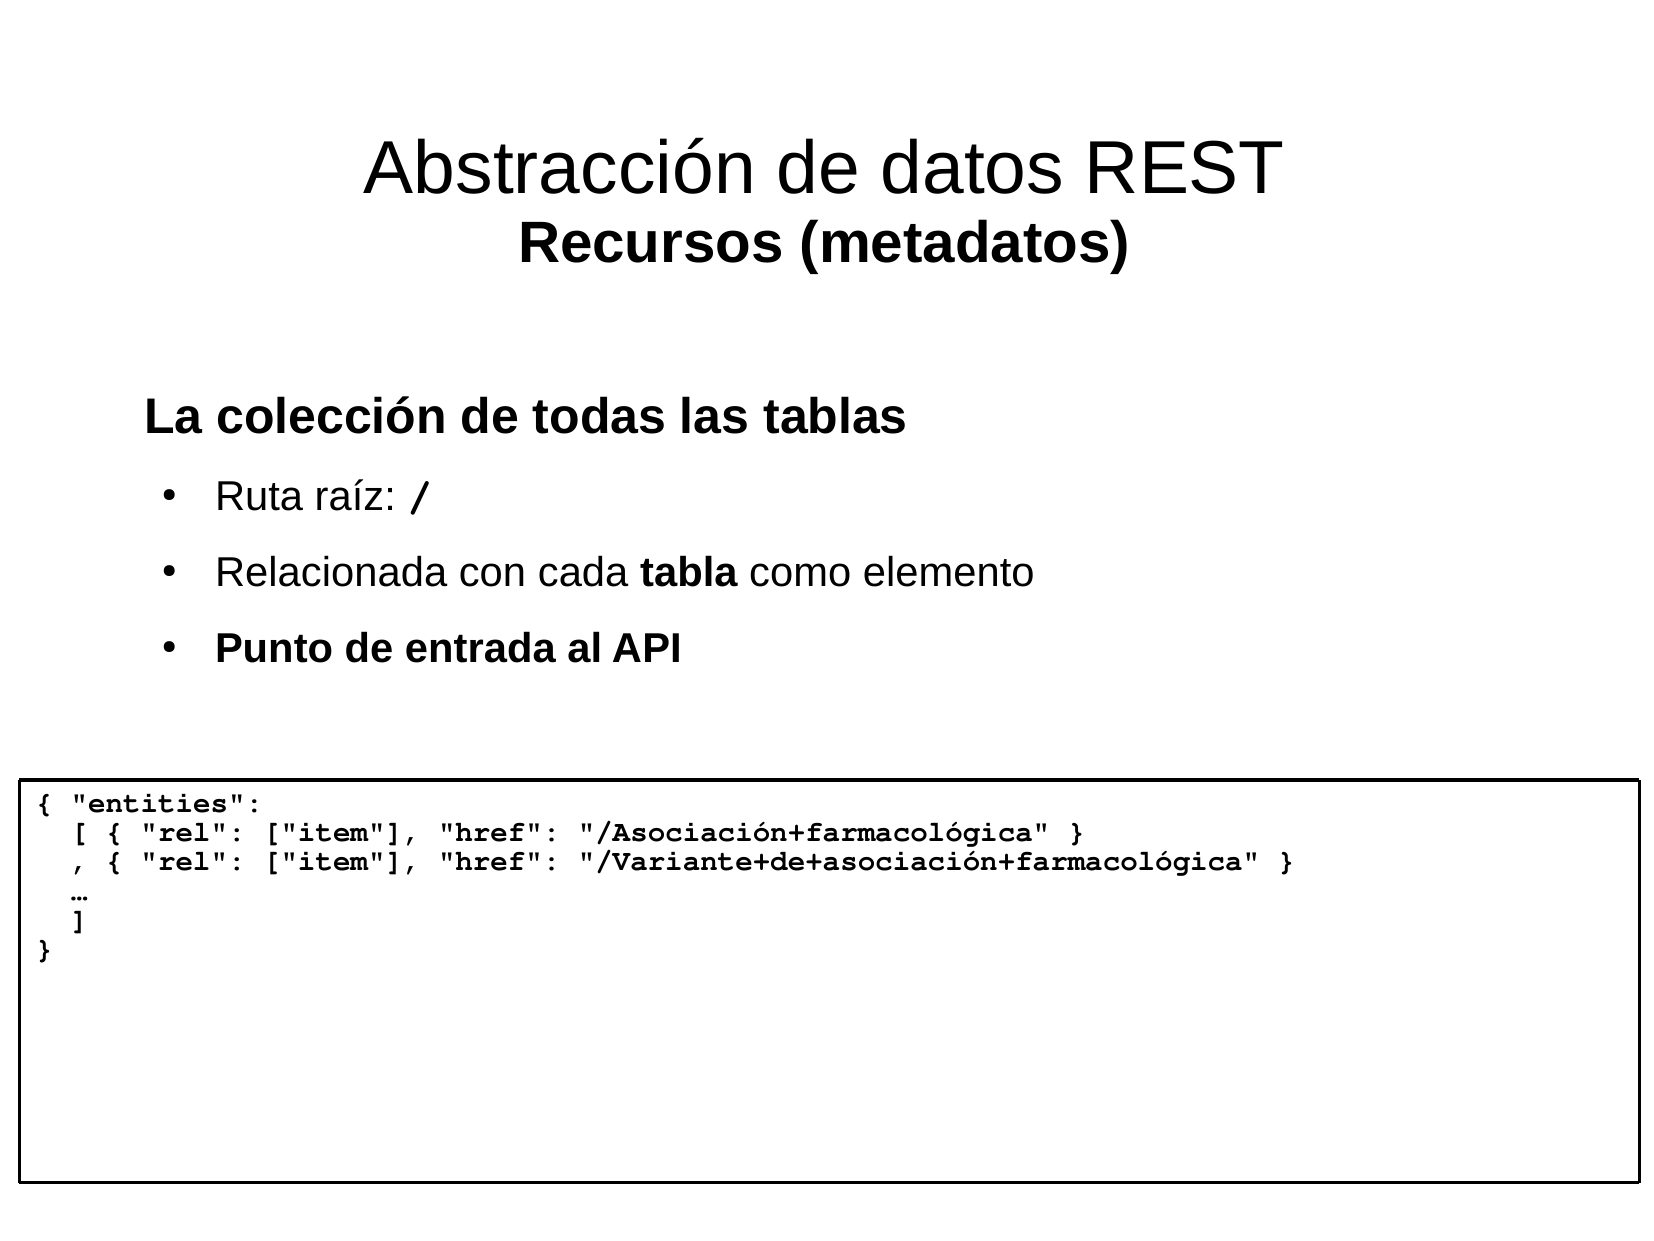

# Abstracción de datos REST Recursos (metadatos)
La colección de todas las tablas
Ruta raíz: /
Relacionada con cada tabla como elemento
Punto de entrada al API
{ "entities":
 [ { "rel": ["item"], "href": "/Asociación+farmacológica" }
 , { "rel": ["item"], "href": "/Variante+de+asociación+farmacológica" }
 …
 ]
}